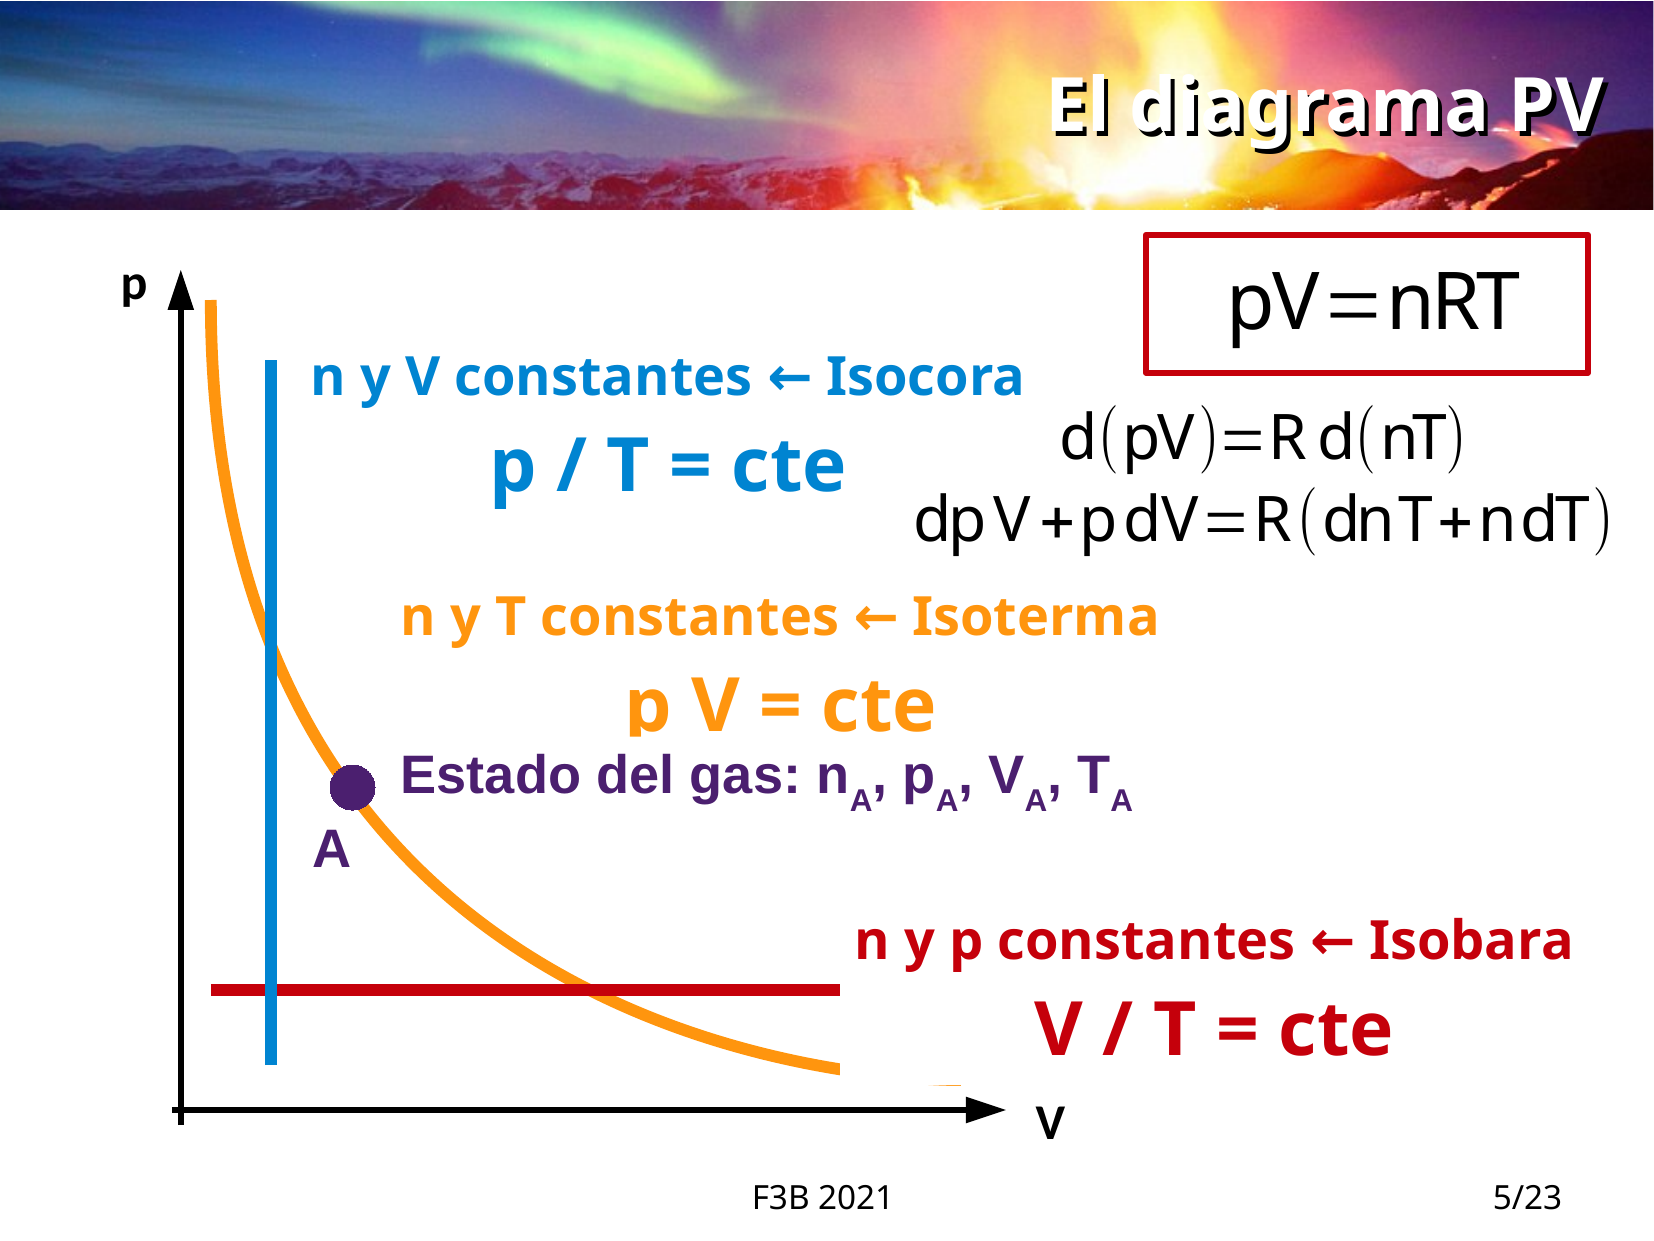

# El diagrama PV
p
V
n y T constantes ← Isoterma
p V = cte
n y V constantes ← Isocora
p / T = cte
Estado del gas: nA, pA, VA, TA
A
n y p constantes ← Isobara
V / T = cte
F3B 2021
5